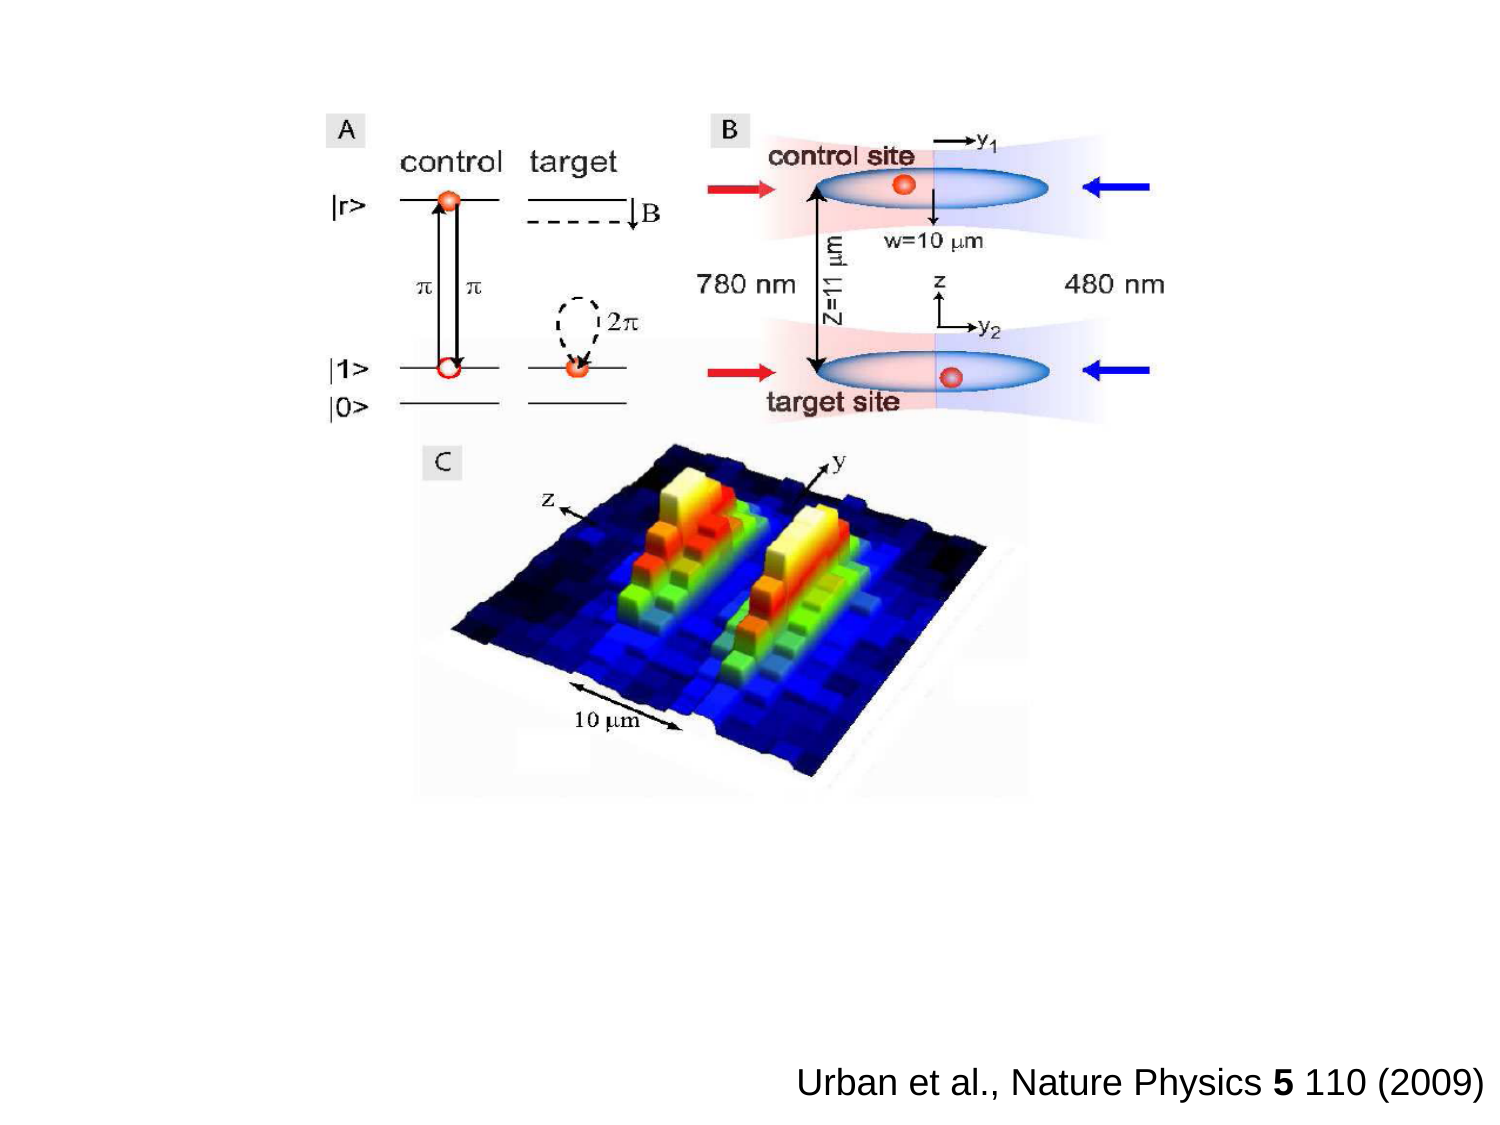

Urban et al., Nature Physics 5 110 (2009)